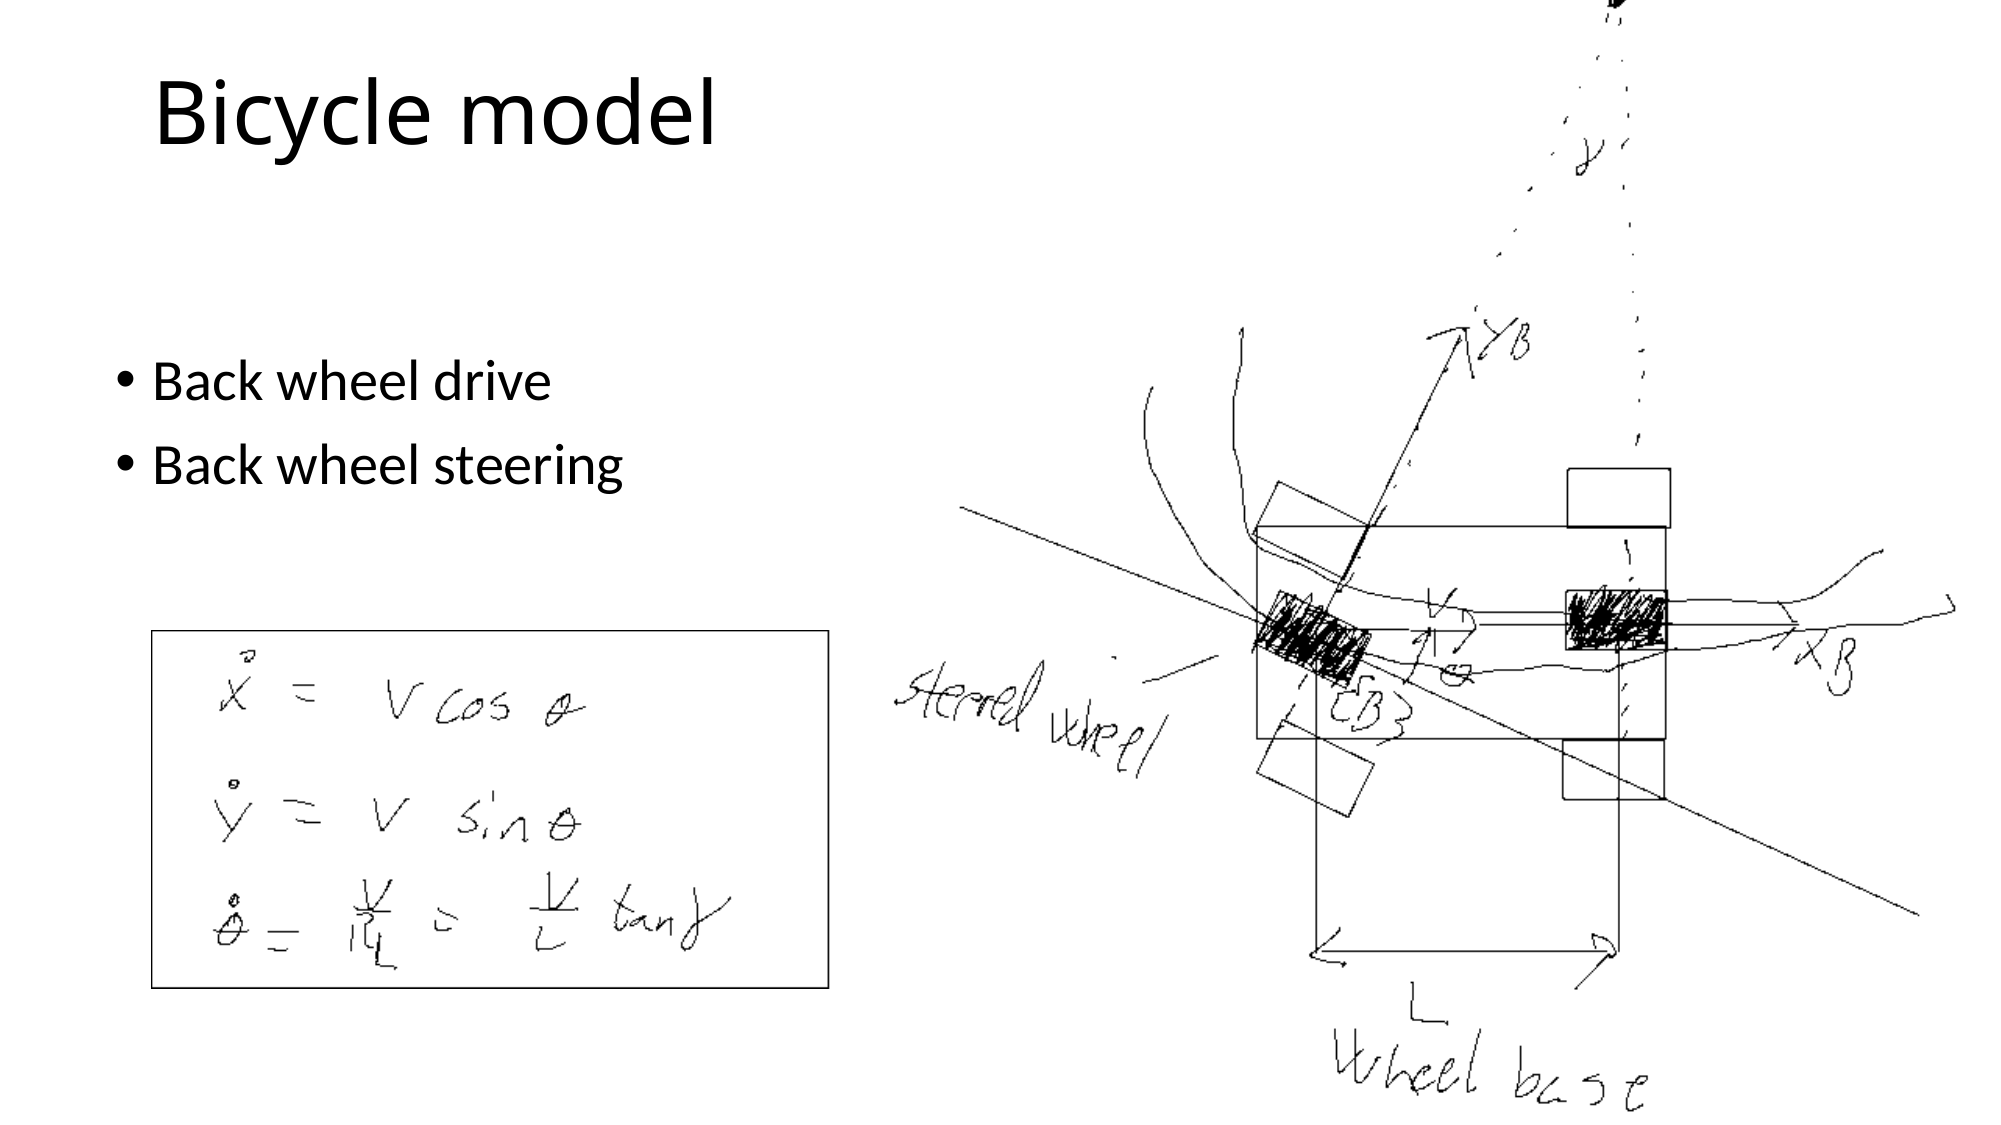

# Bicycle model
Back wheel drive
Back wheel steering